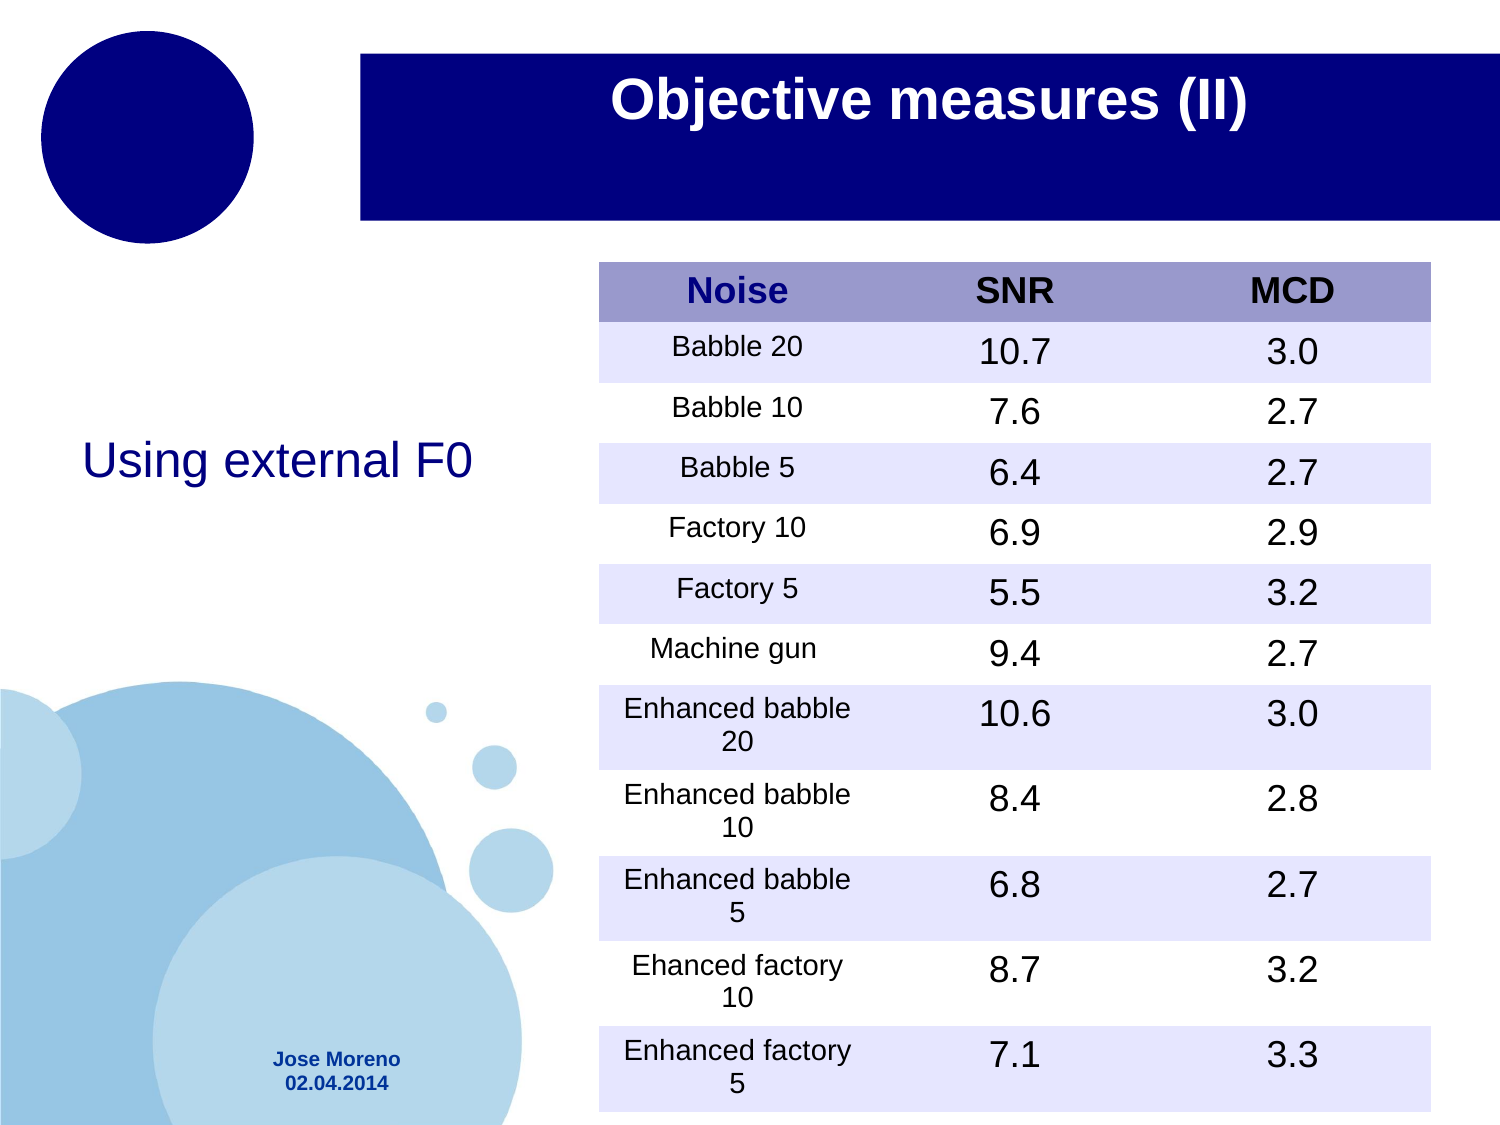

# Objective measures (II)
| Noise | SNR | MCD |
| --- | --- | --- |
| Babble 20 | 10.7 | 3.0 |
| Babble 10 | 7.6 | 2.7 |
| Babble 5 | 6.4 | 2.7 |
| Factory 10 | 6.9 | 2.9 |
| Factory 5 | 5.5 | 3.2 |
| Machine gun | 9.4 | 2.7 |
| Enhanced babble 20 | 10.6 | 3.0 |
| Enhanced babble 10 | 8.4 | 2.8 |
| Enhanced babble 5 | 6.8 | 2.7 |
| Ehanced factory 10 | 8.7 | 3.2 |
| Enhanced factory 5 | 7.1 | 3.3 |
Using external F0